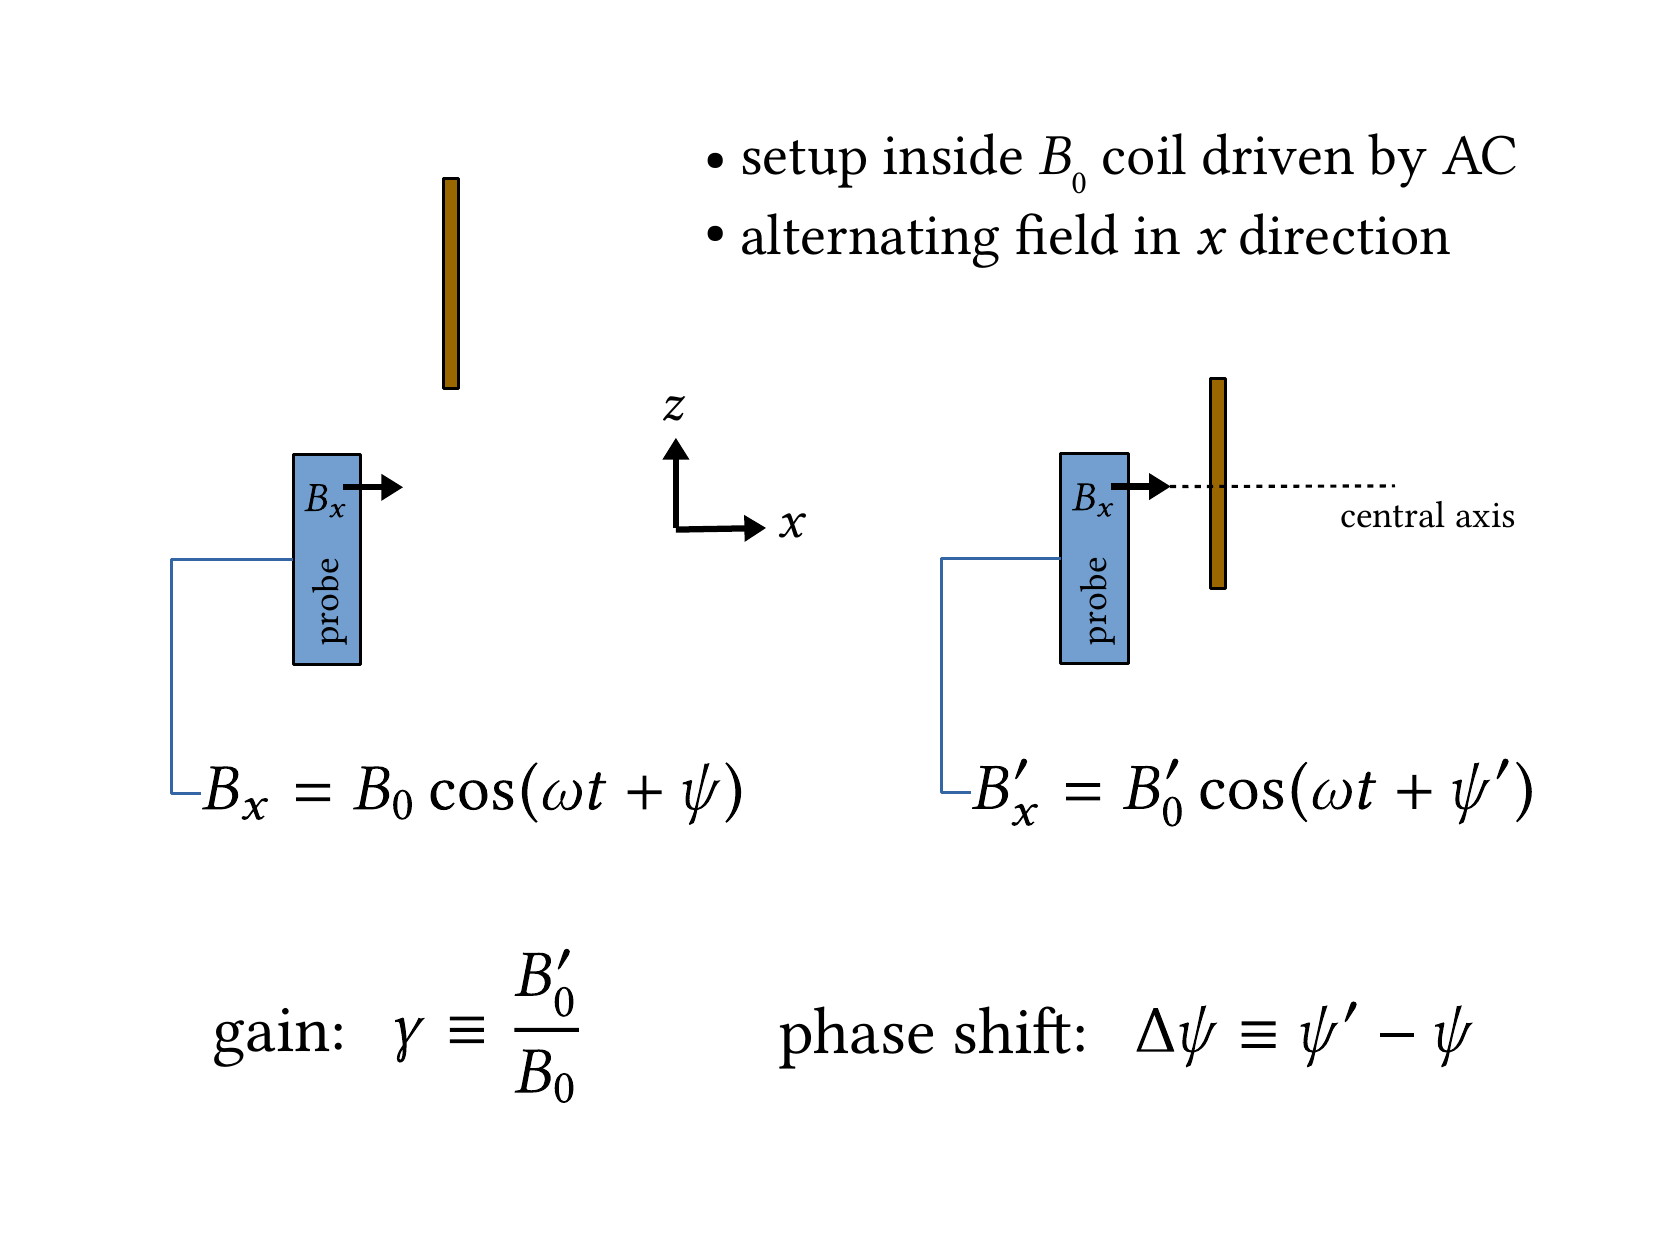

setup inside B0 coil driven by AC
alternating field in x direction
z
probe
probe
x
central axis
gain:
phase shift: